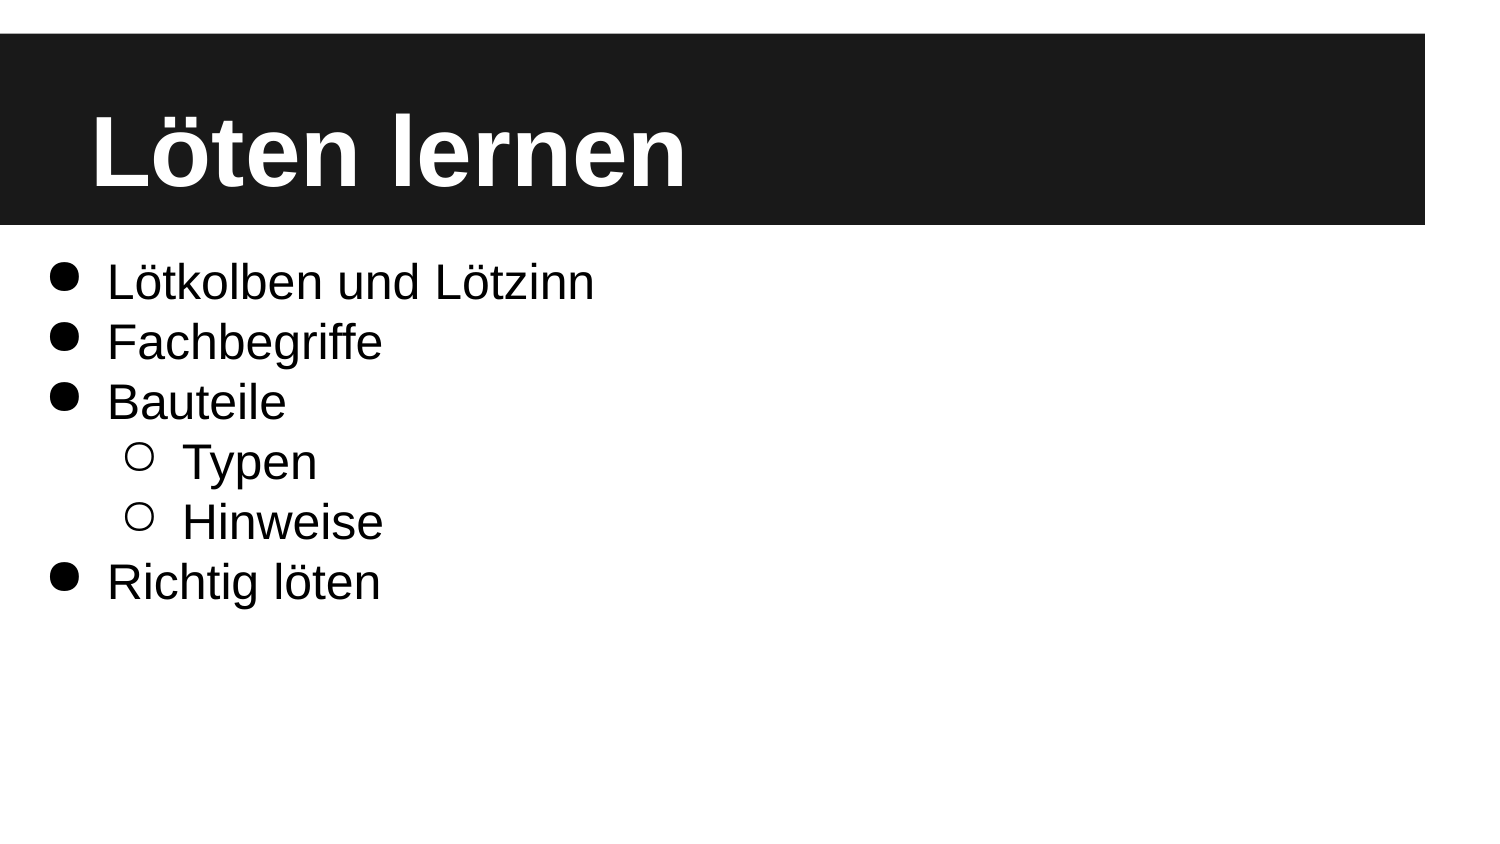

# Löten lernen
Lötkolben und Lötzinn
Fachbegriffe
Bauteile
Typen
Hinweise
Richtig löten